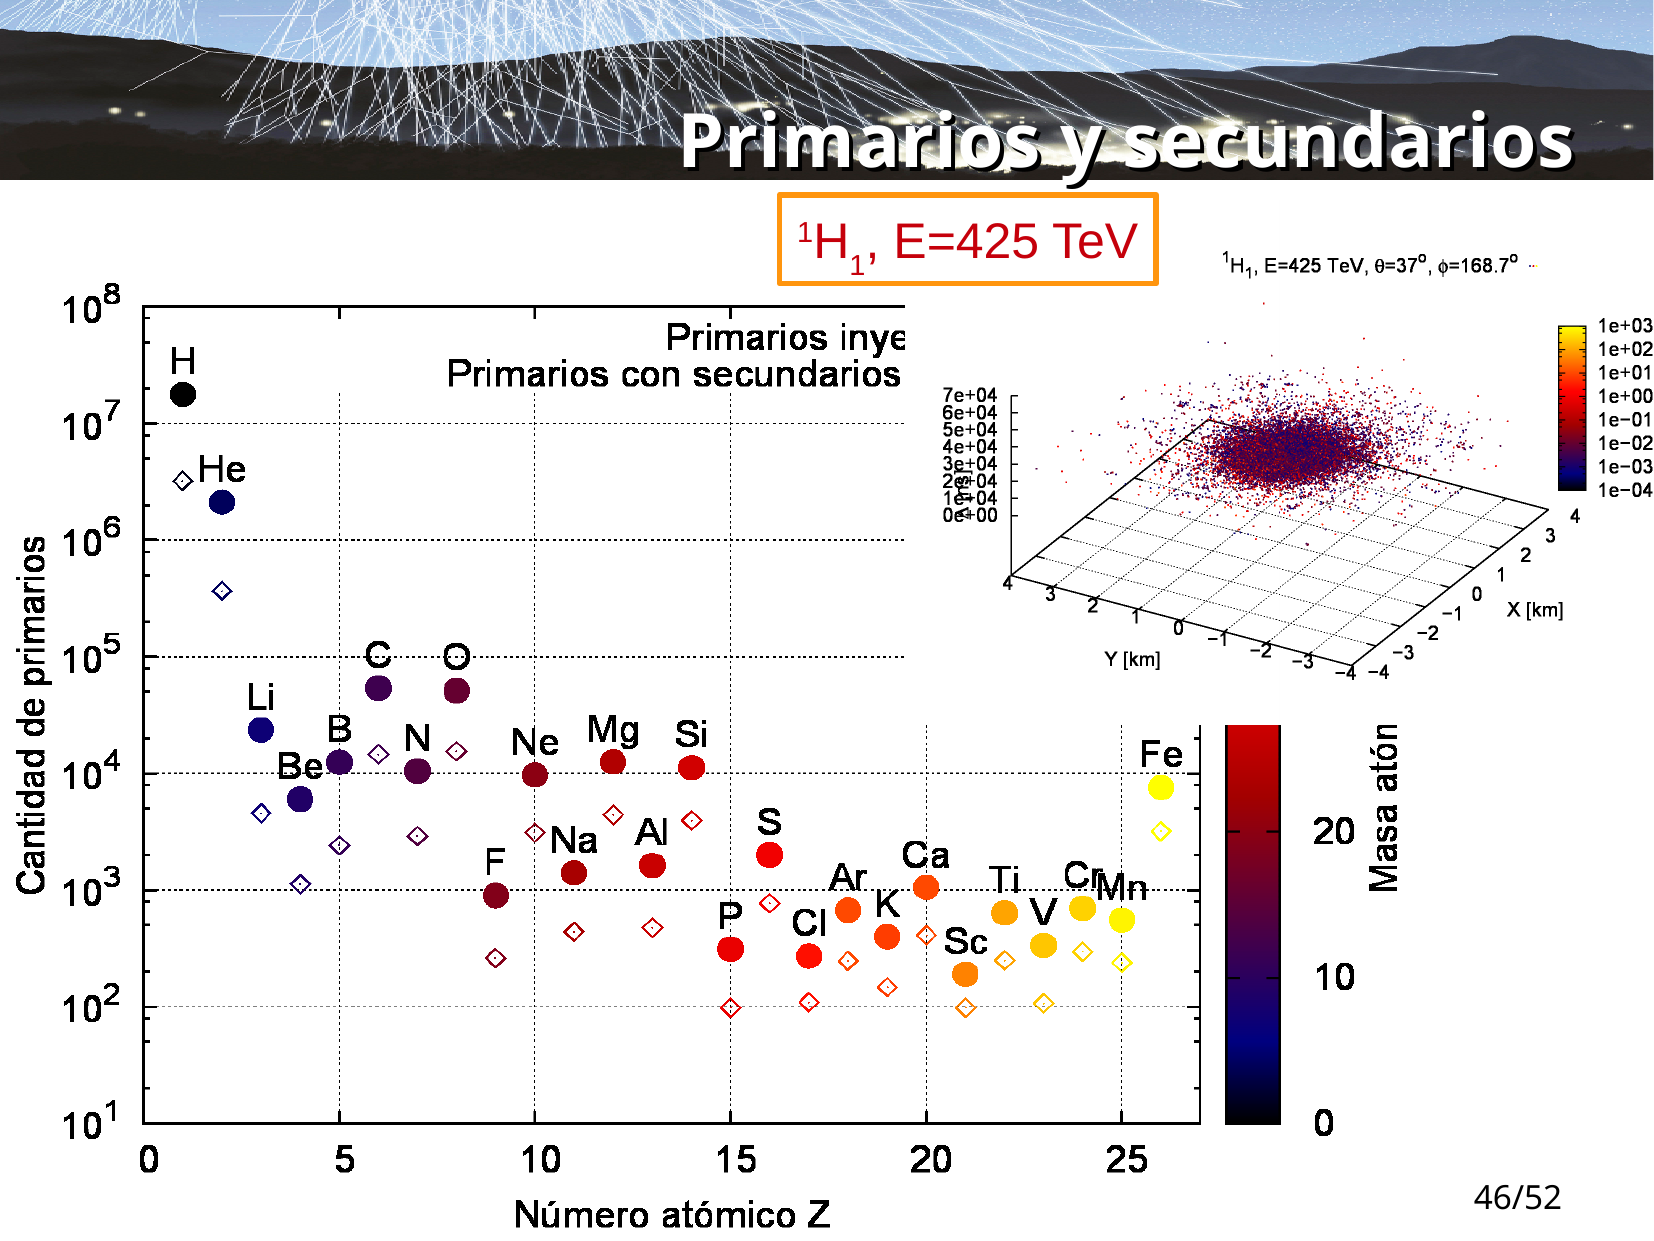

# Primarios y secundarios
1H1, E=425 TeV
Feb 2017
Asorey - Chile - U02
46